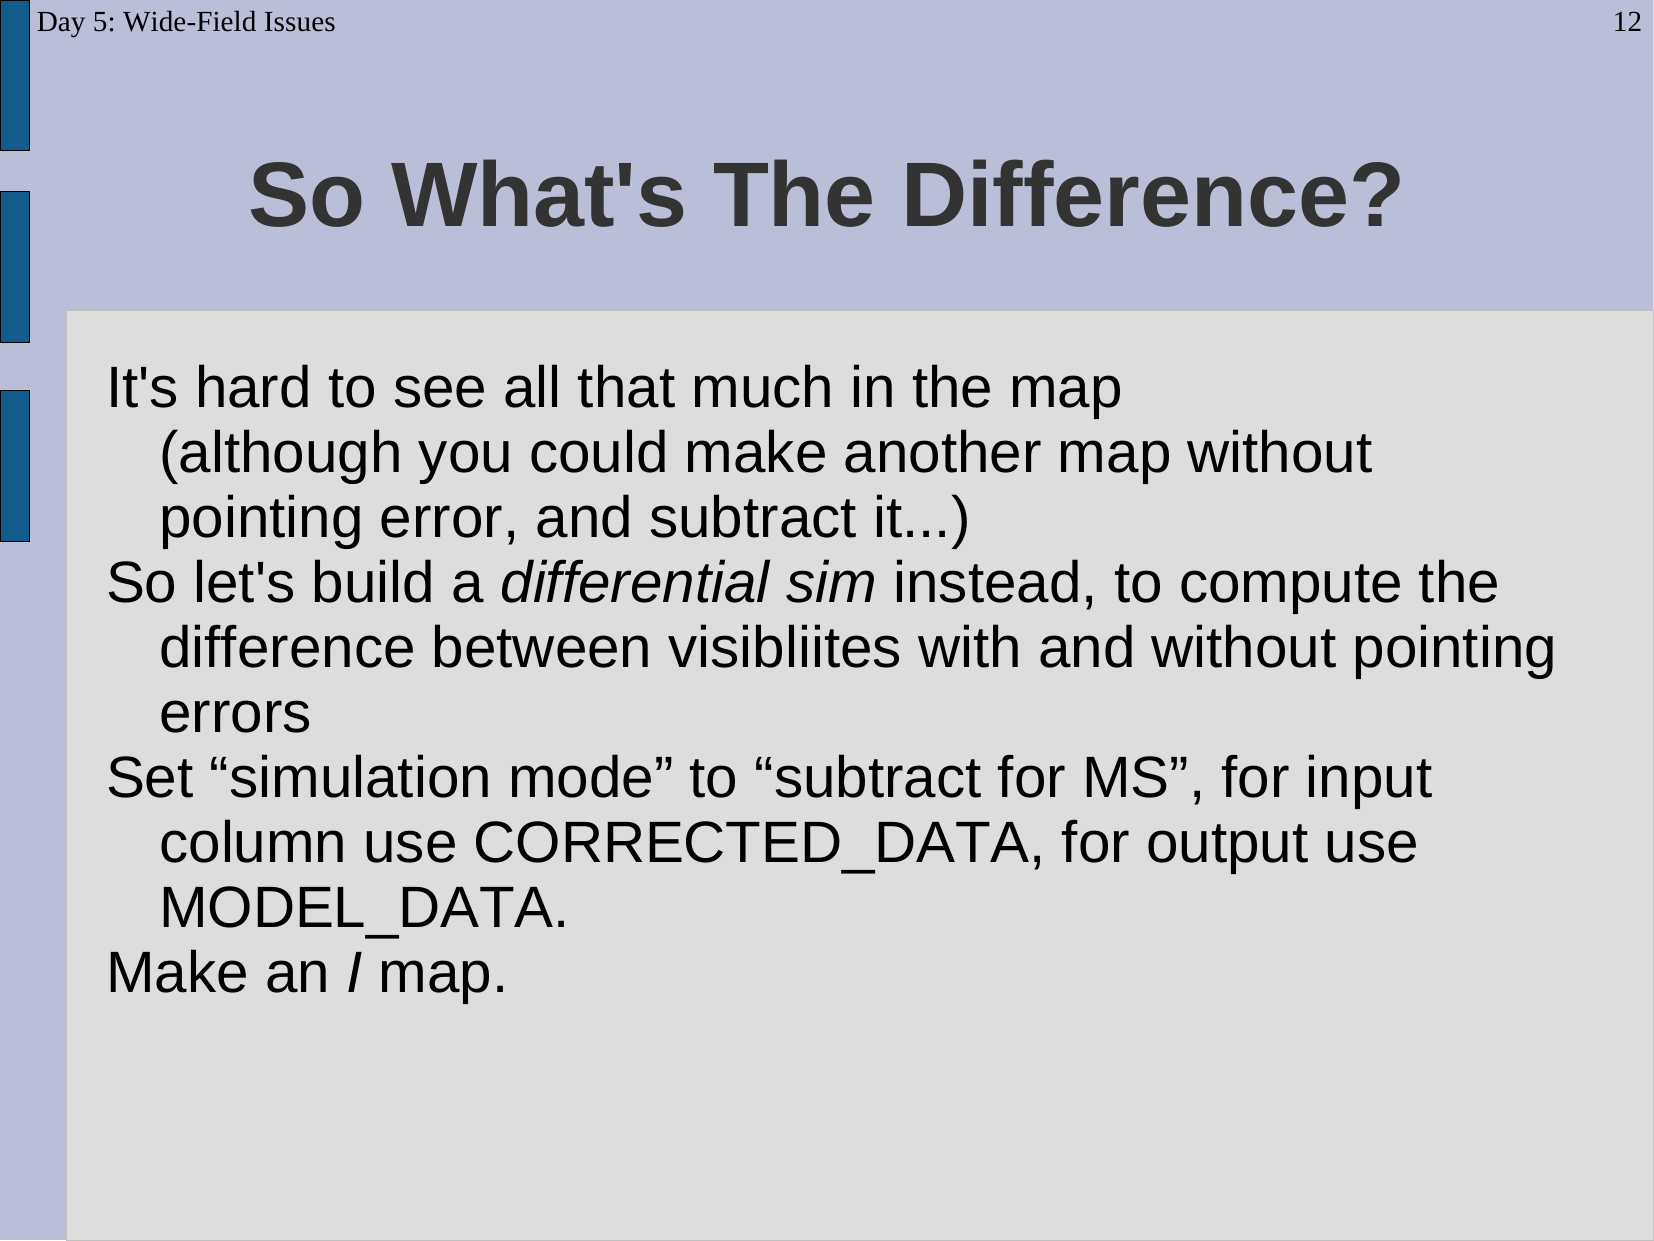

Day 5: Wide-Field Issues
12
# So What's The Difference?
It's hard to see all that much in the map
(although you could make another map without pointing error, and subtract it...)
So let's build a differential sim instead, to compute the difference between visibliites with and without pointing errors
Set “simulation mode” to “subtract for MS”, for input column use CORRECTED_DATA, for output use MODEL_DATA.
Make an I map.